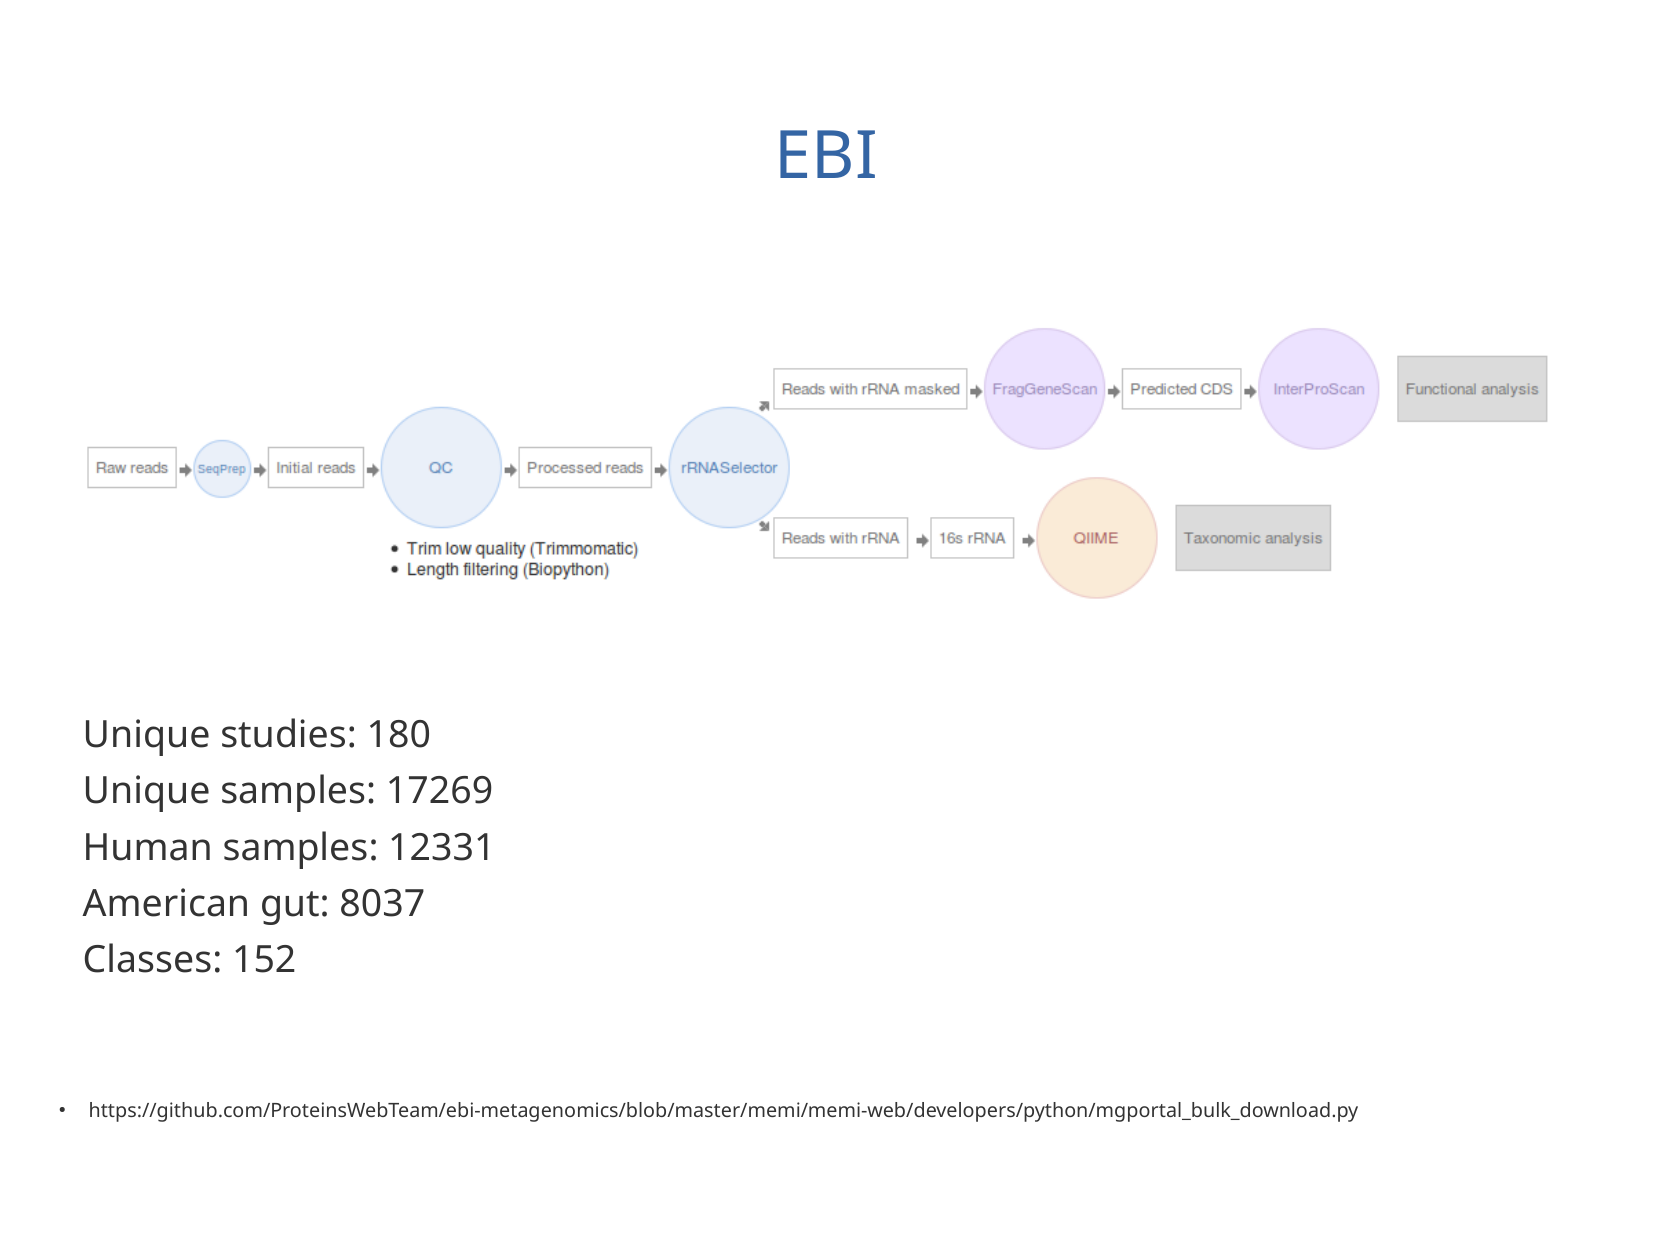

# EBI
Unique studies: 180
Unique samples: 17269
Human samples: 12331
American gut: 8037
Classes: 152
https://github.com/ProteinsWebTeam/ebi-metagenomics/blob/master/memi/memi-web/developers/python/mgportal_bulk_download.py